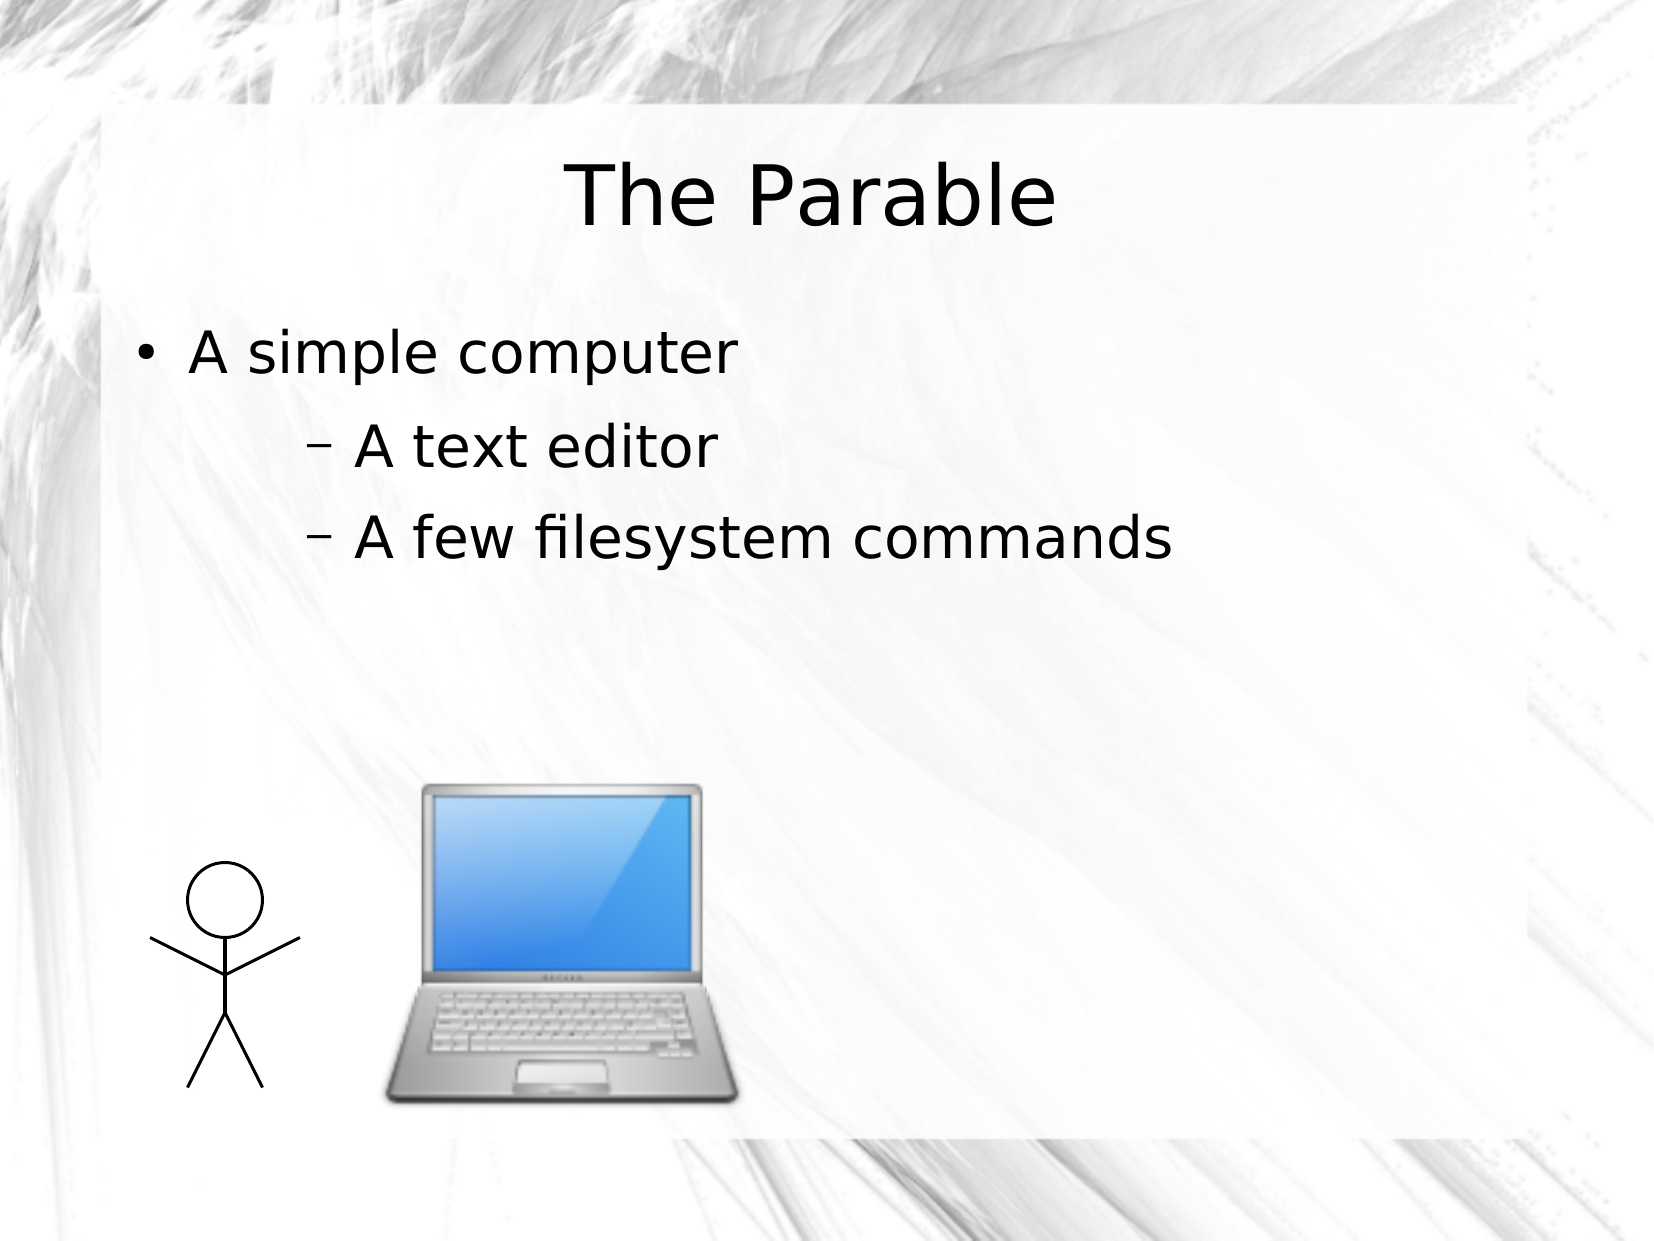

# The Parable
A simple computer
A text editor
A few filesystem commands